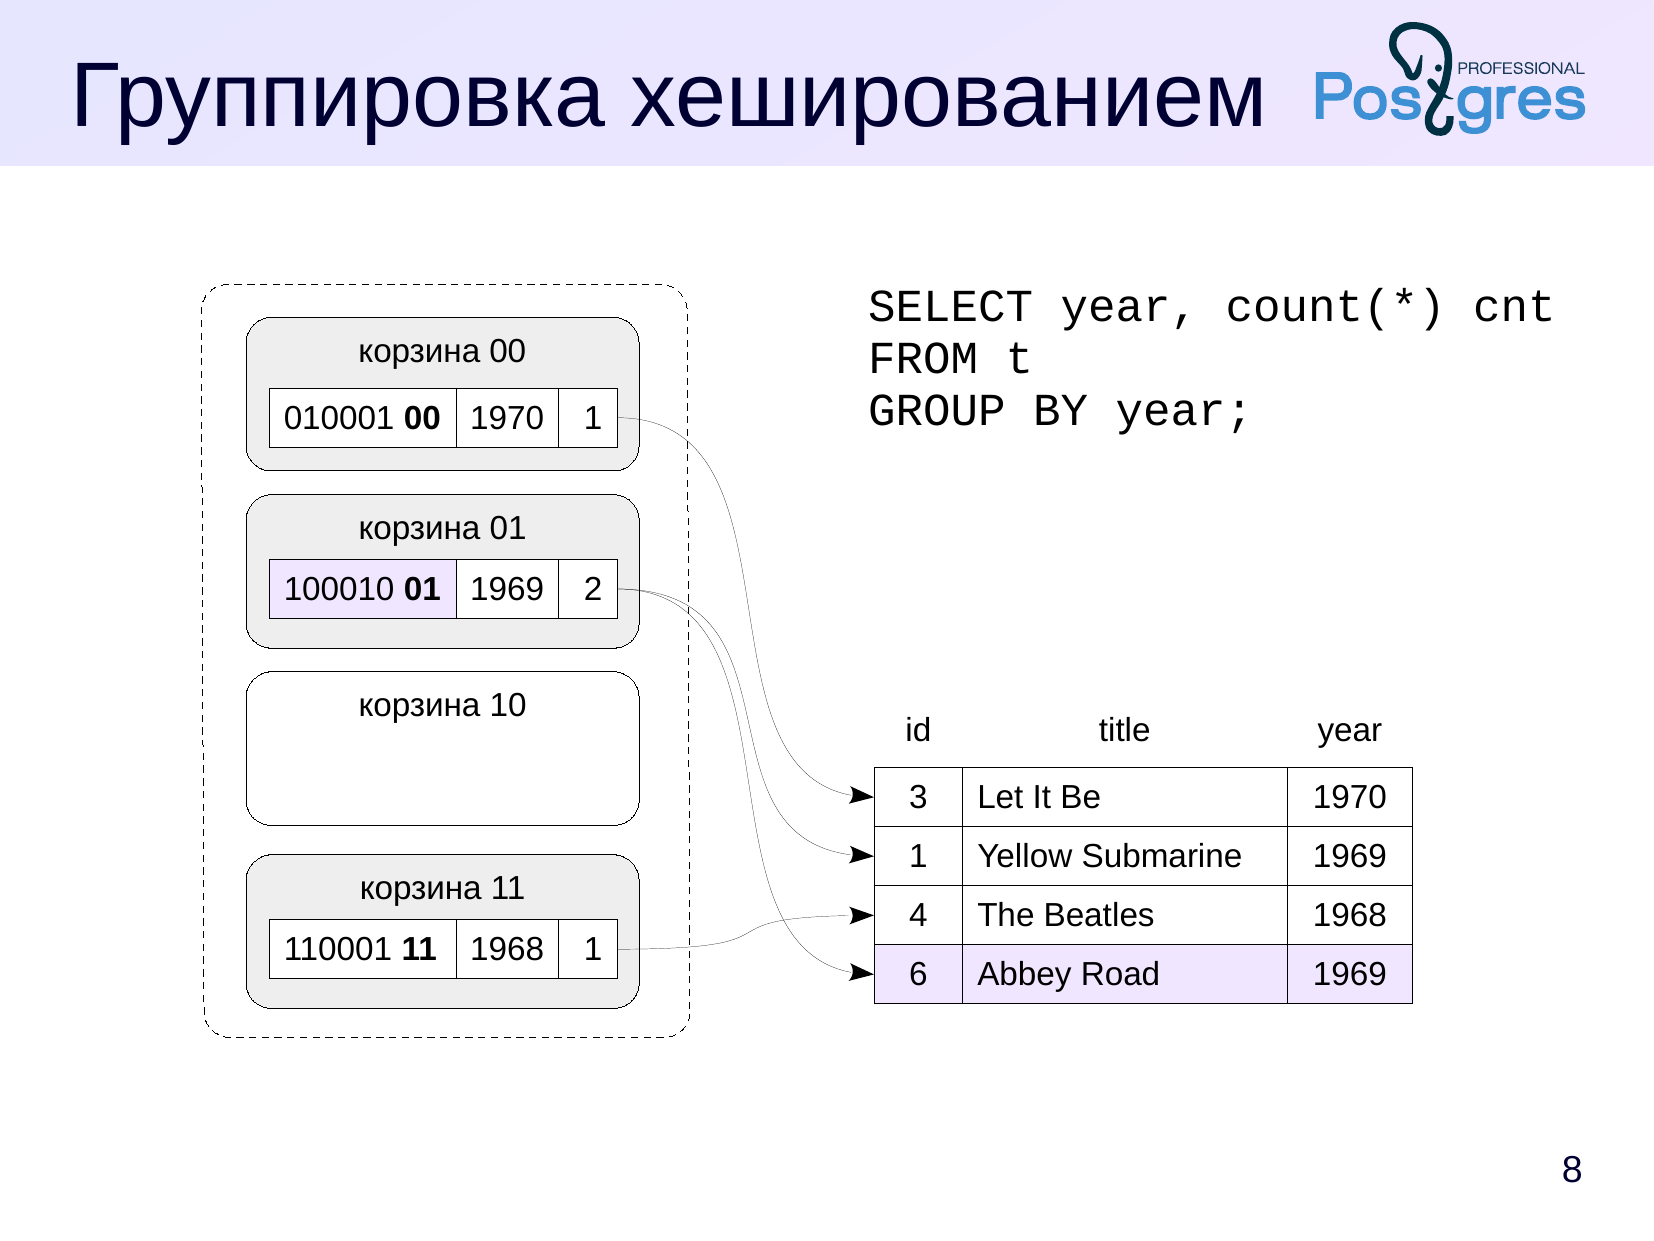

# Группировка хешированием
SELECT year, count(*) cnt
FROM t
GROUP BY year;
корзина 00
010001 00
1970
1
корзина 01
100010 01
1969
2
корзина 10
id
title
year
3
Let It Be
1970
1
Yellow Submarine
1969
корзина 11
4
The Beatles
1968
110001 11
1968
1
6
Abbey Road
1969